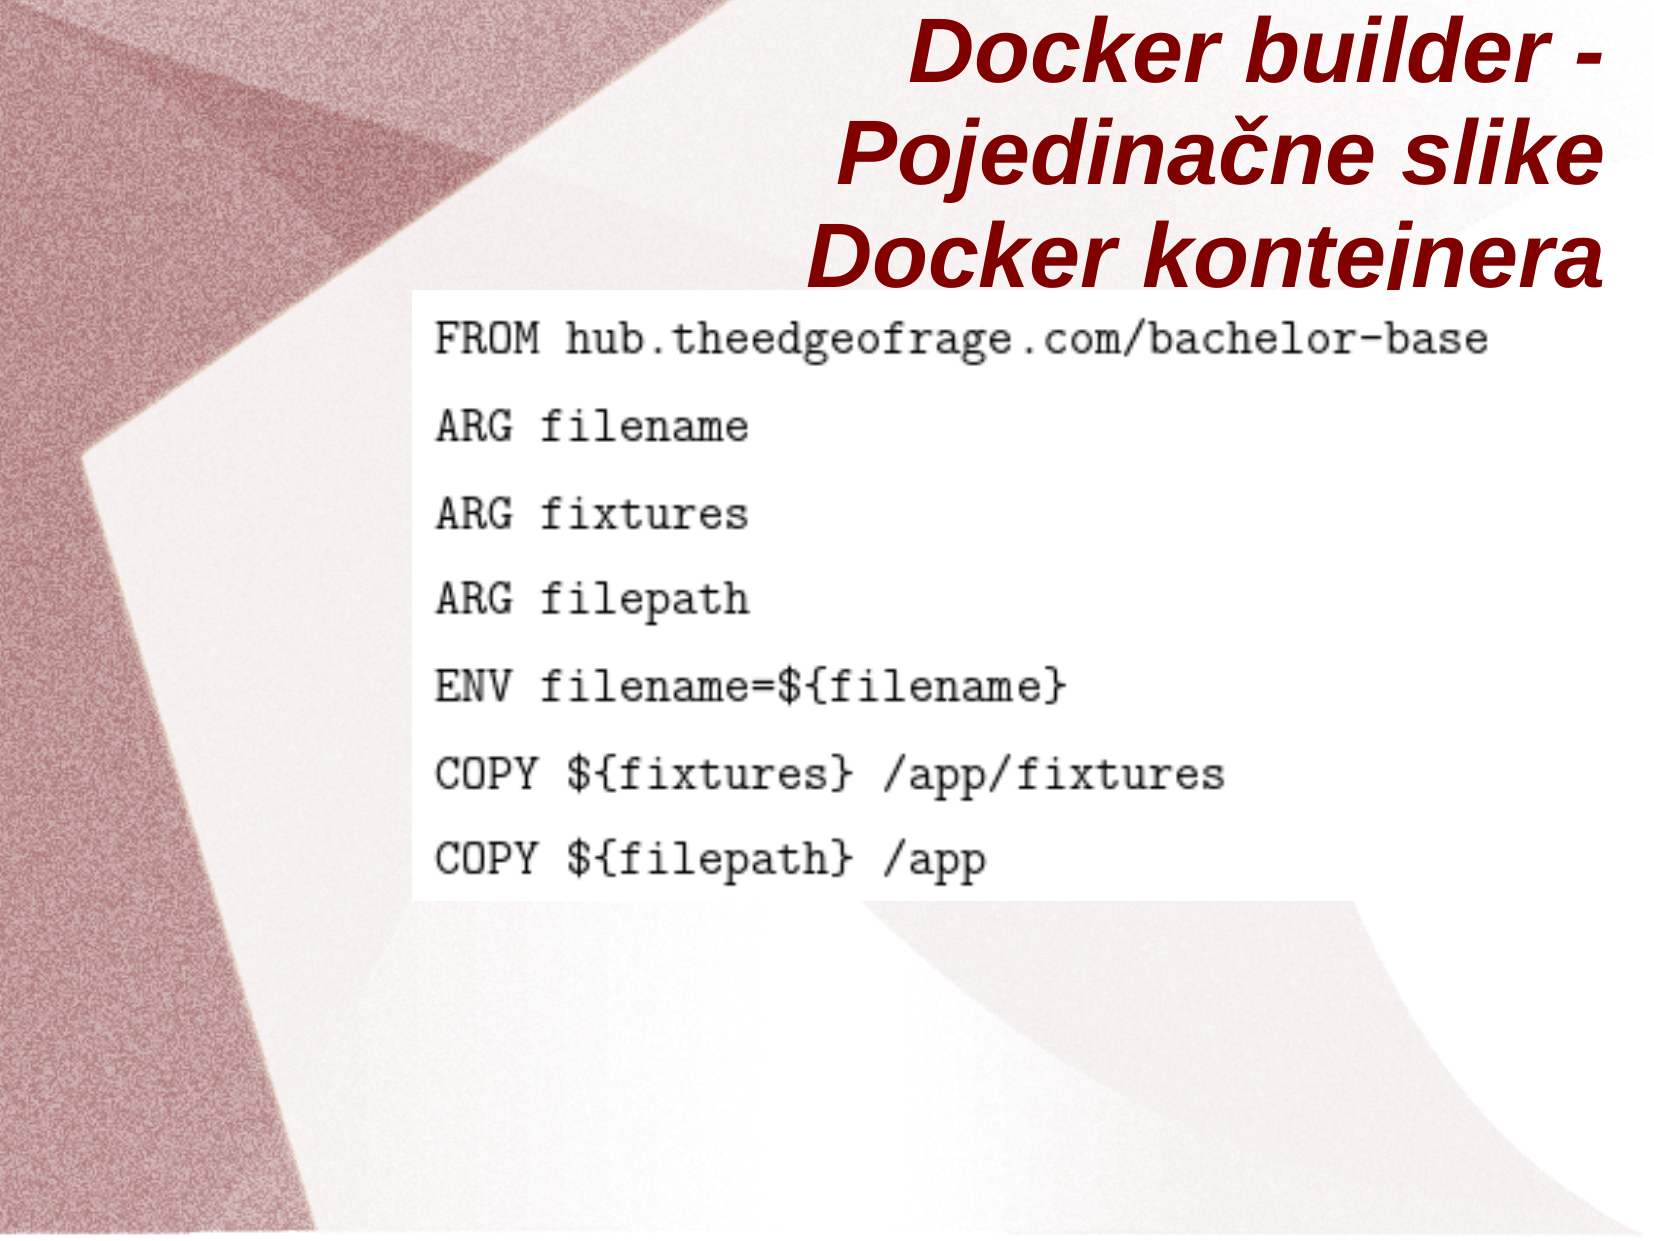

# Docker builder - Pojedinačne slike Docker kontejnera